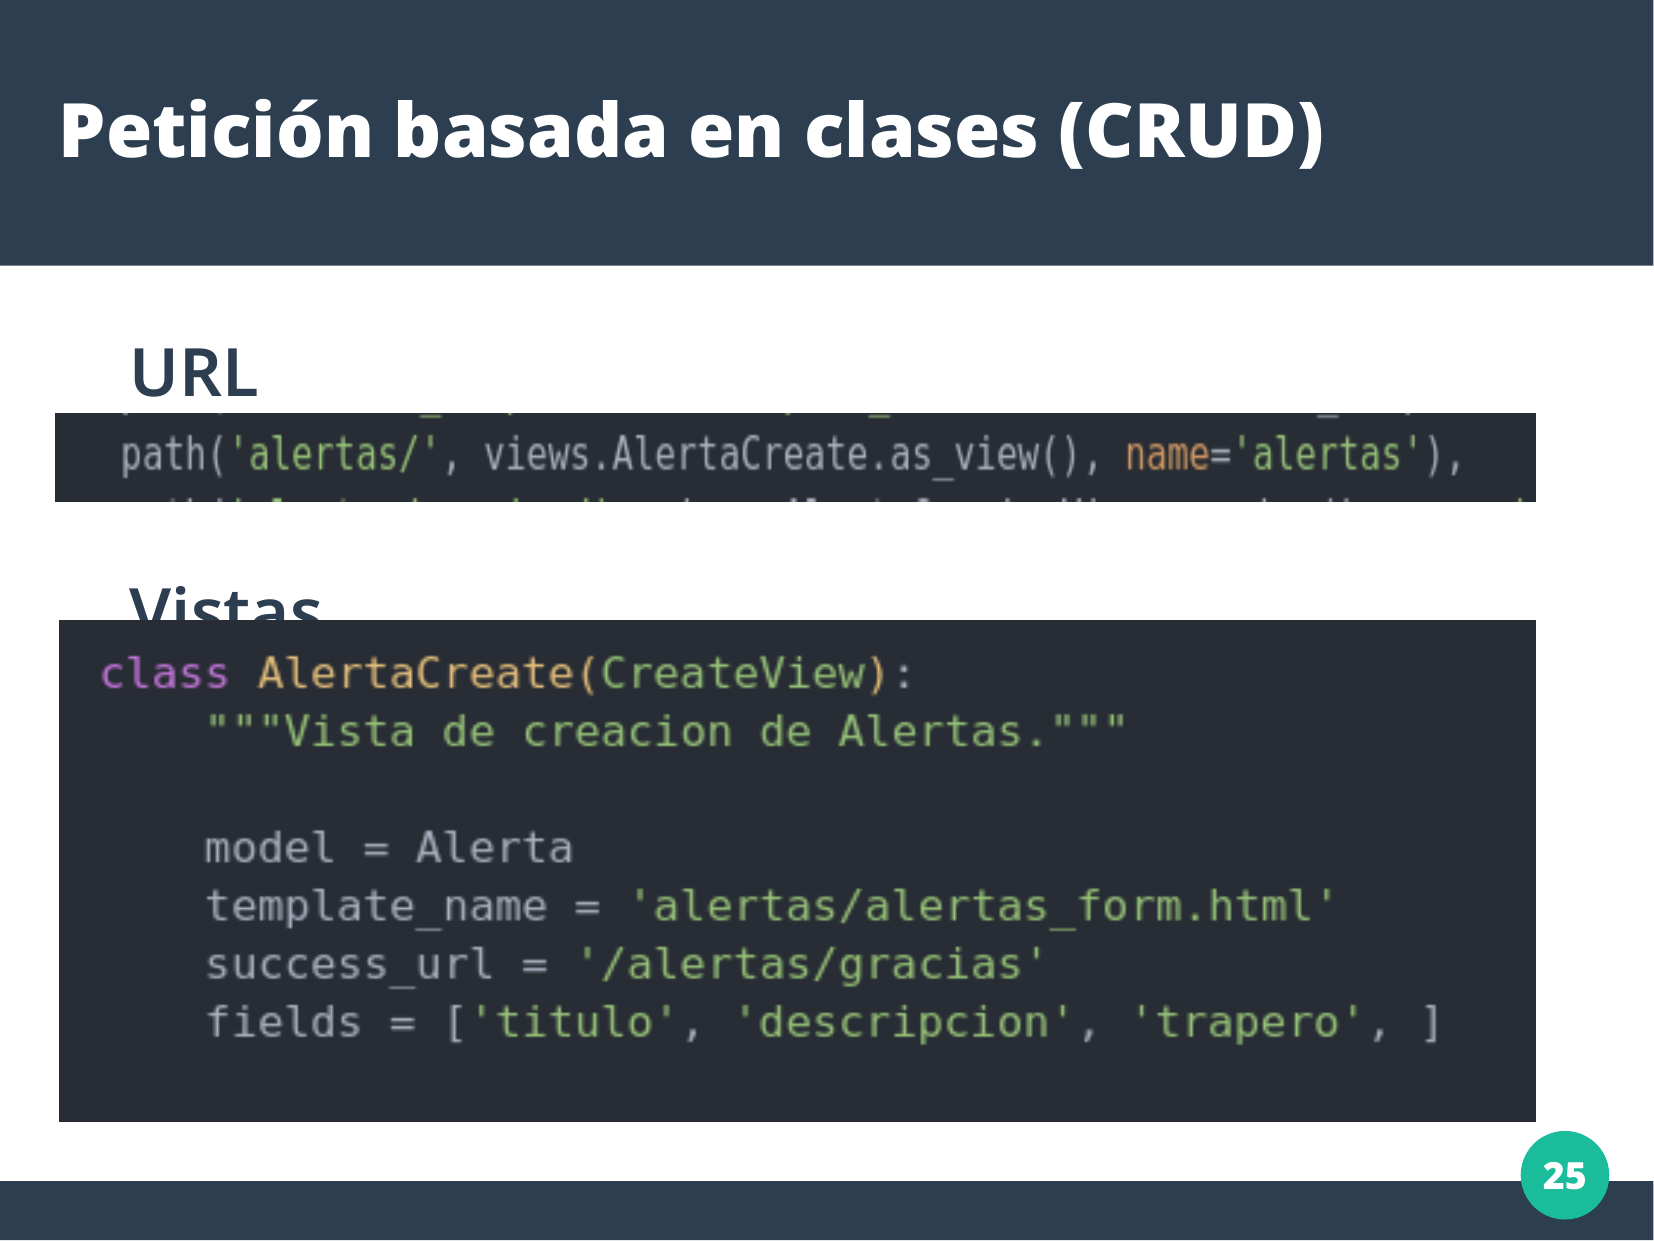

# Petición basada en clases (CRUD)
URL
Vistas
25